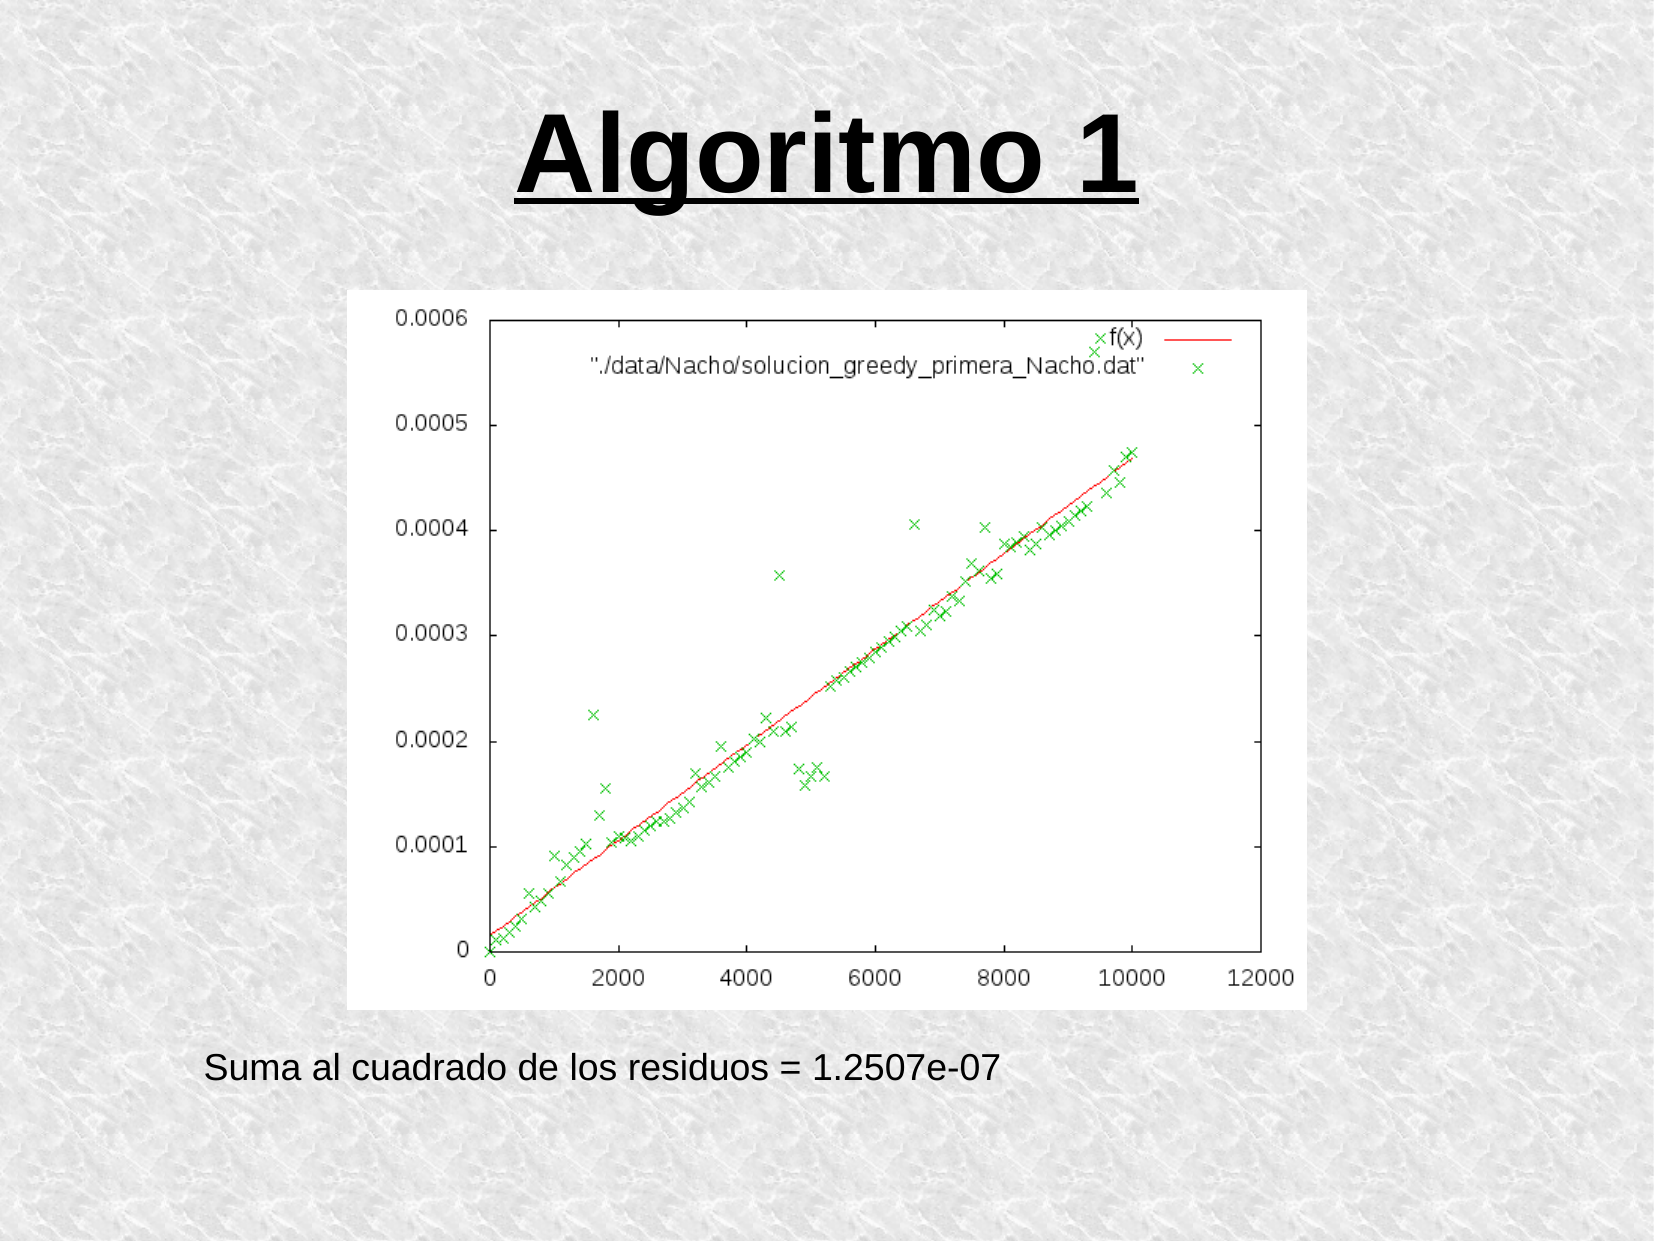

# Algoritmo 1
Suma al cuadrado de los residuos = 1.2507e-07